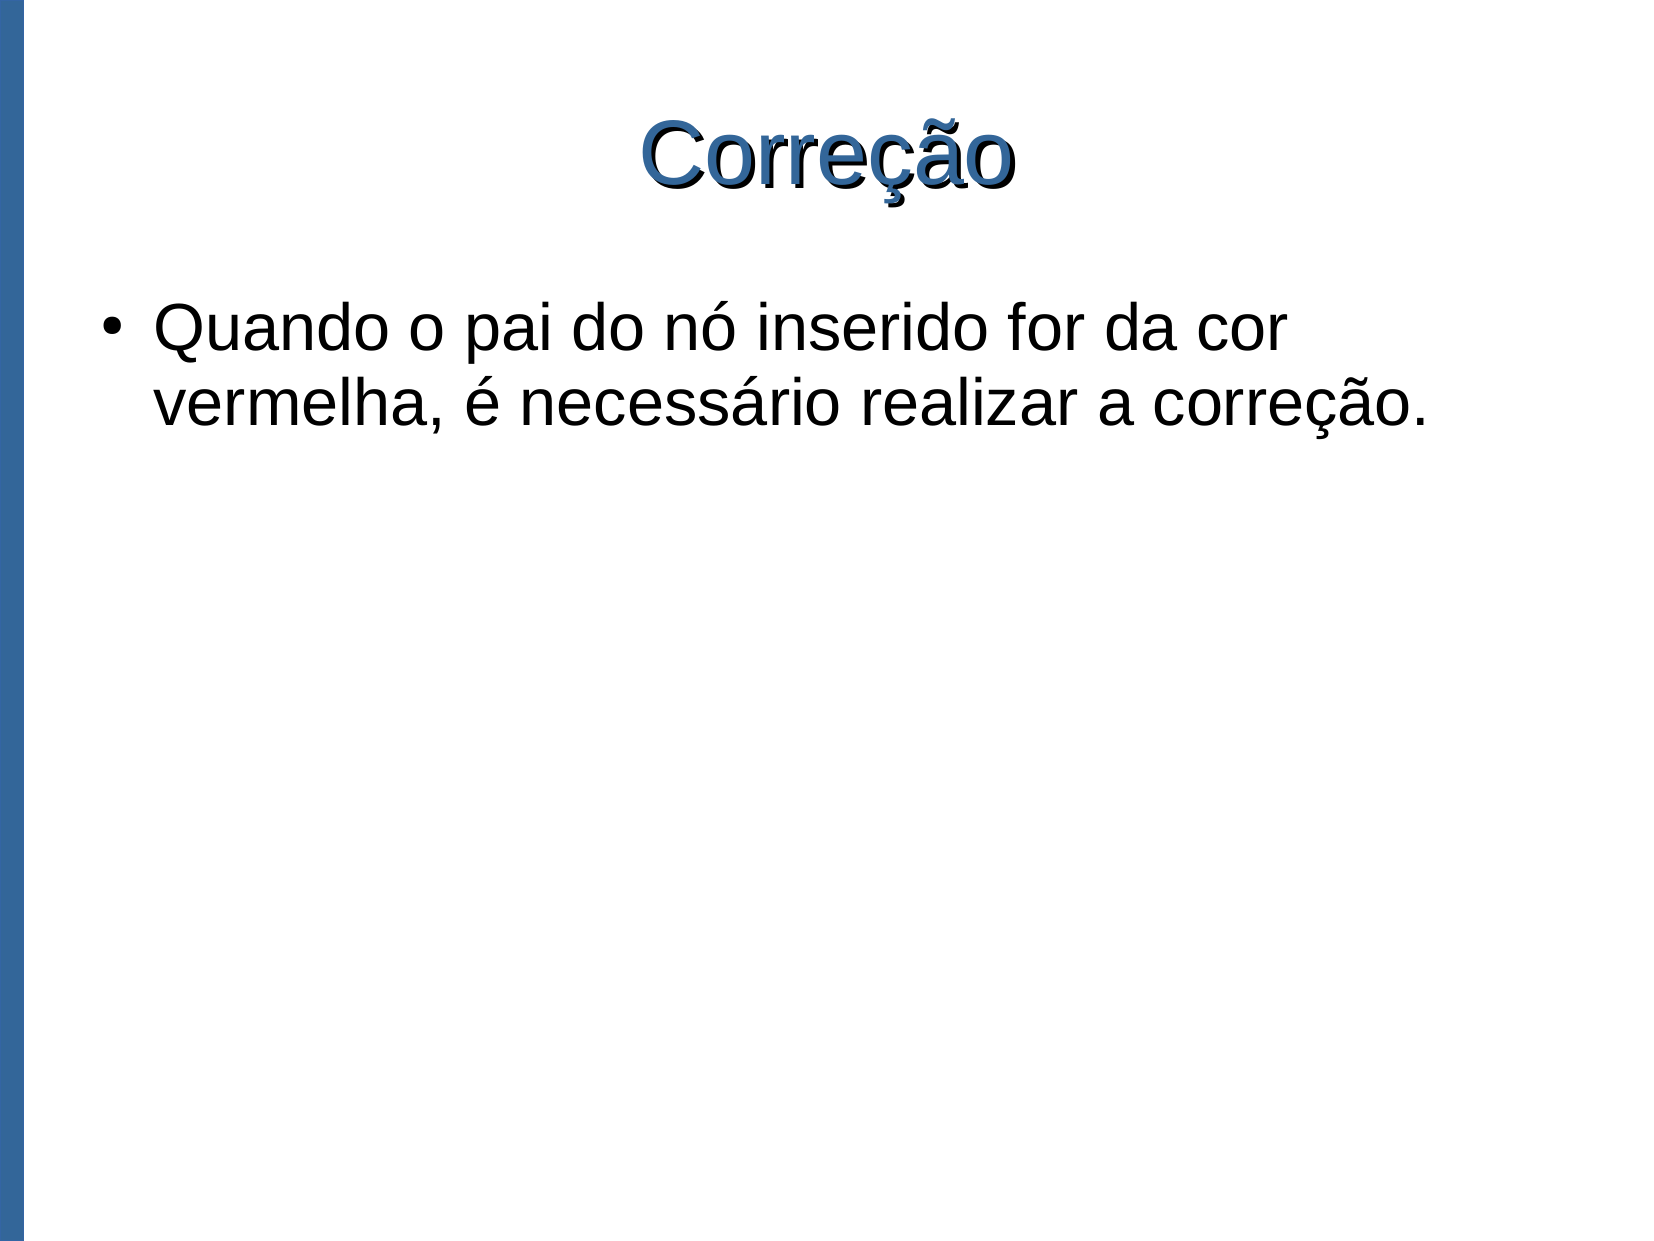

# Correção
Quando o pai do nó inserido for da cor vermelha, é necessário realizar a correção.